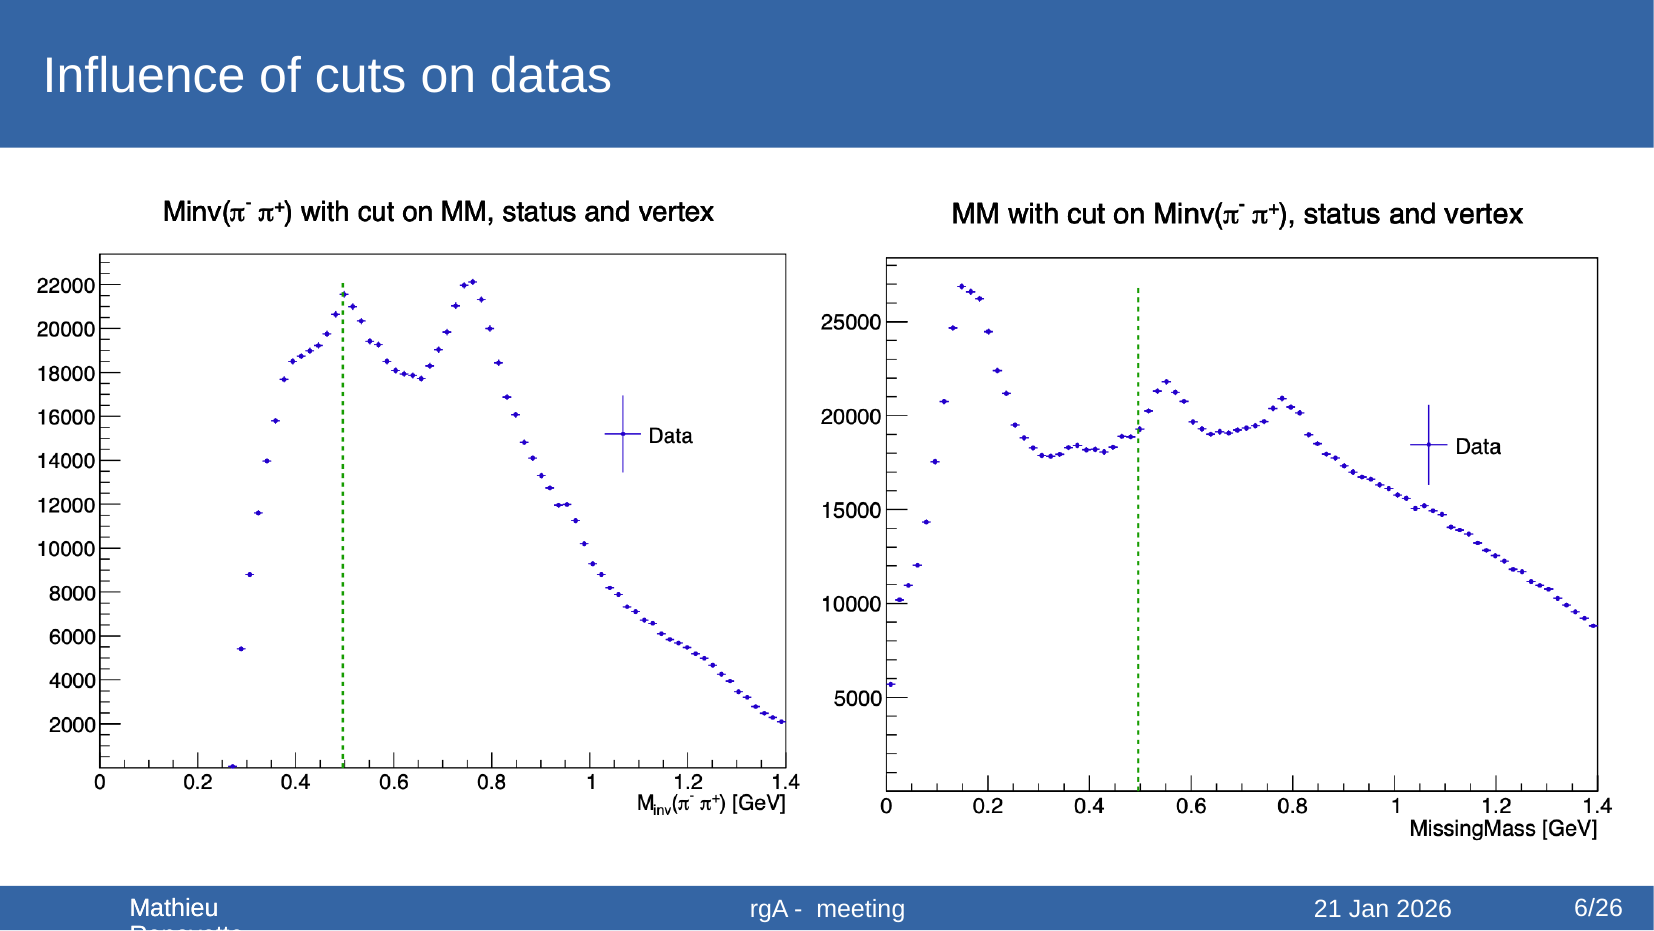

Influence of cuts on datas
Mathieu Ronayette
6/26
Mathieu Ronayette
rgA - meeting
21 Jan 2026